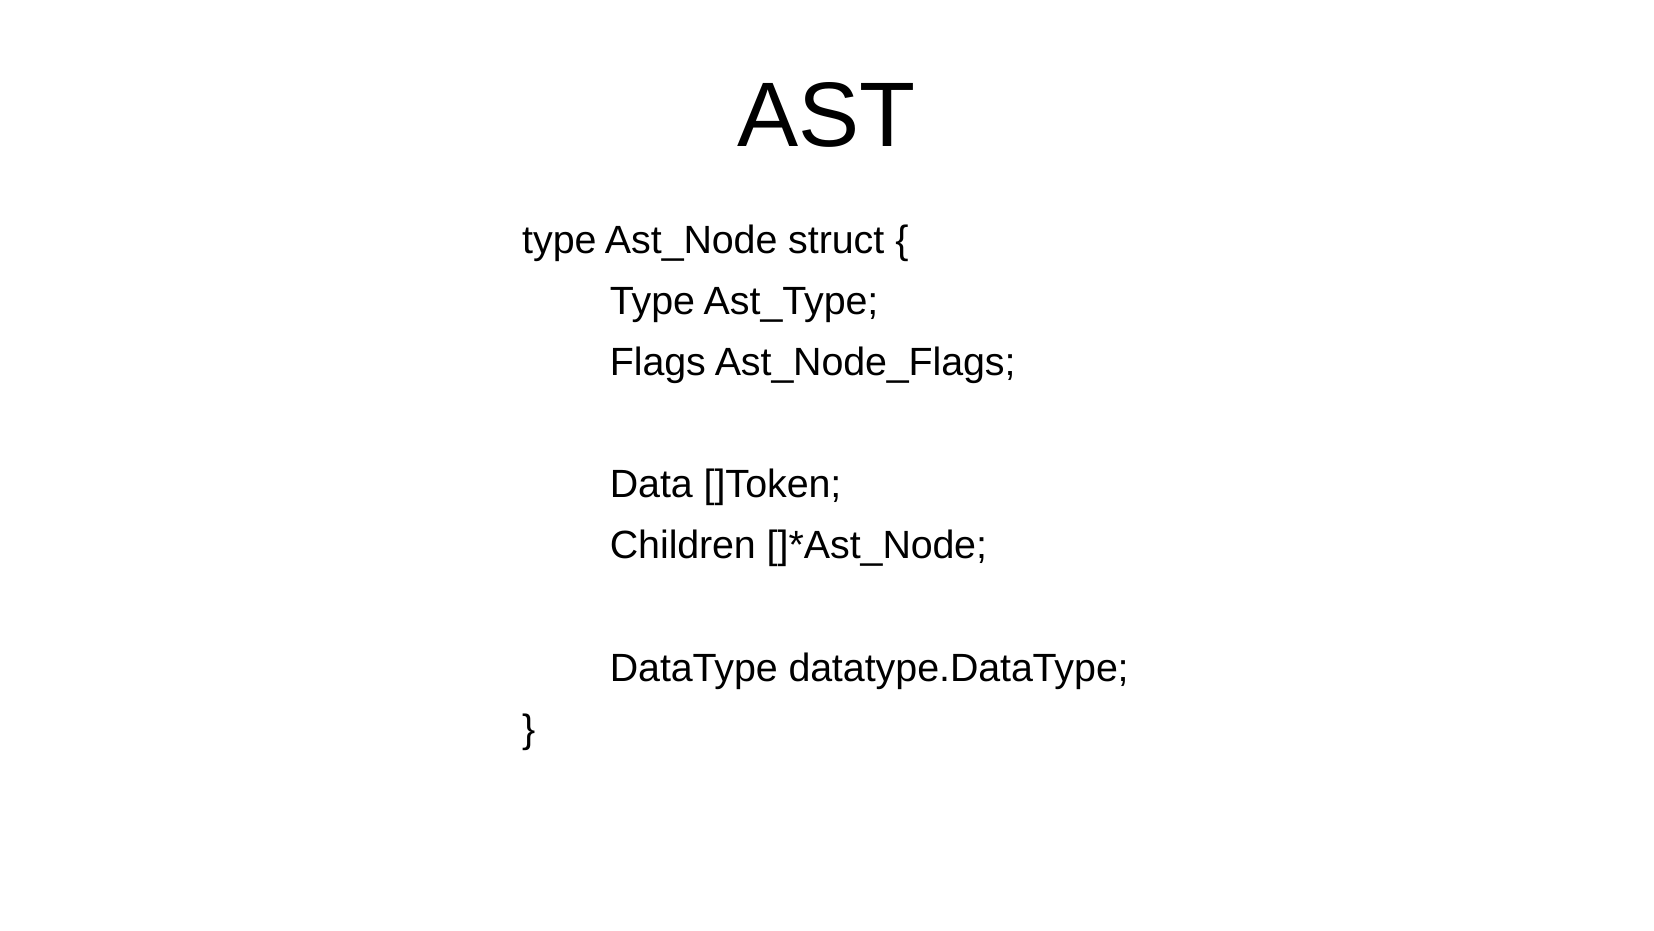

# AST
type Ast_Node struct {
 Type Ast_Type;
 Flags Ast_Node_Flags;
 Data []Token;
 Children []*Ast_Node;
 DataType datatype.DataType;
}